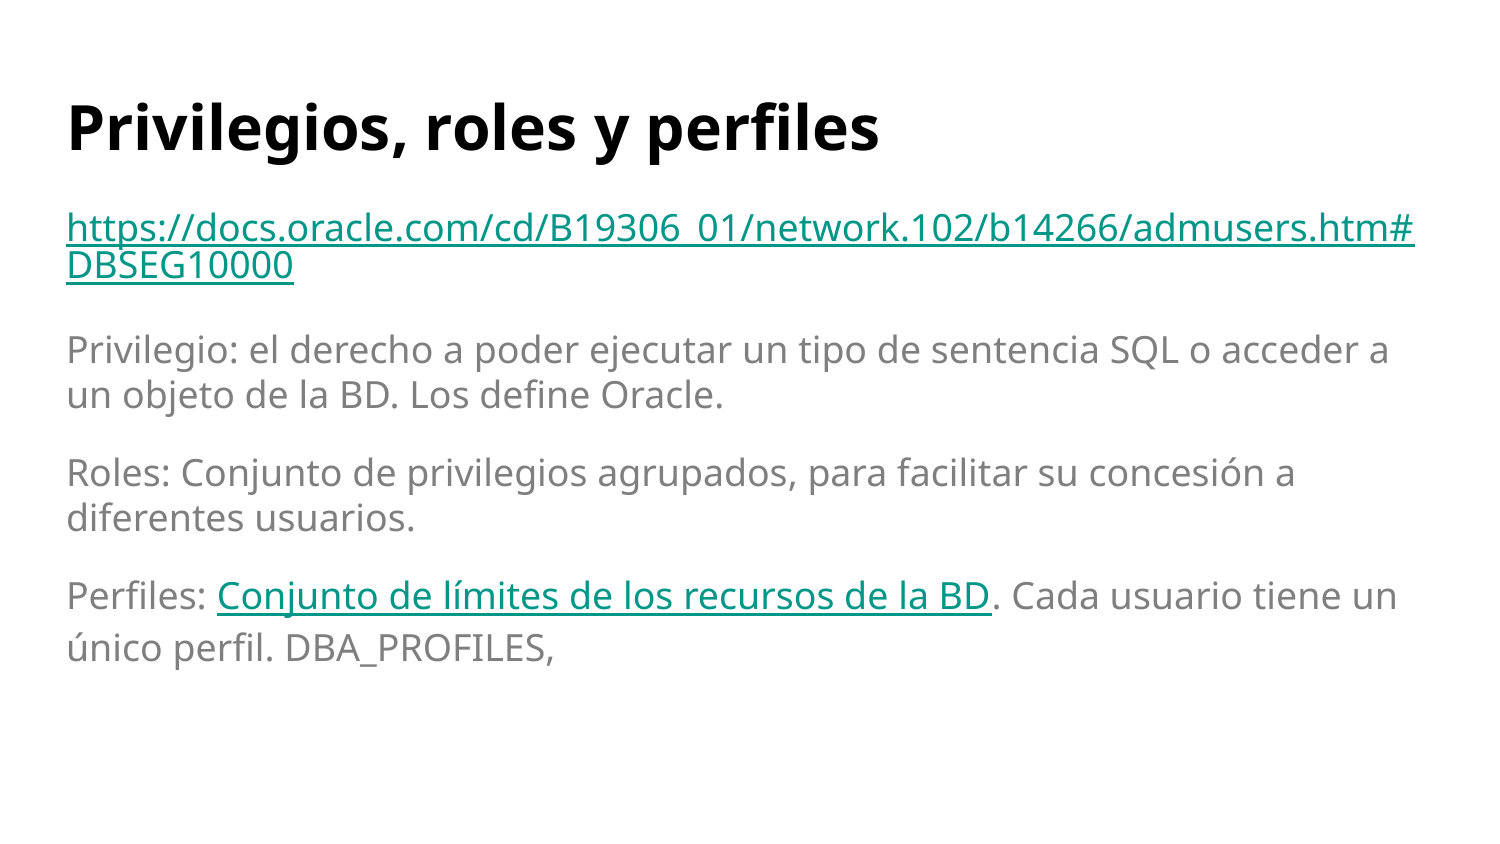

# Privilegios, roles y perfiles
https://docs.oracle.com/cd/B19306_01/network.102/b14266/admusers.htm#DBSEG10000
Privilegio: el derecho a poder ejecutar un tipo de sentencia SQL o acceder a un objeto de la BD. Los define Oracle.
Roles: Conjunto de privilegios agrupados, para facilitar su concesión a diferentes usuarios.
Perfiles: Conjunto de límites de los recursos de la BD. Cada usuario tiene un único perfil. DBA_PROFILES,